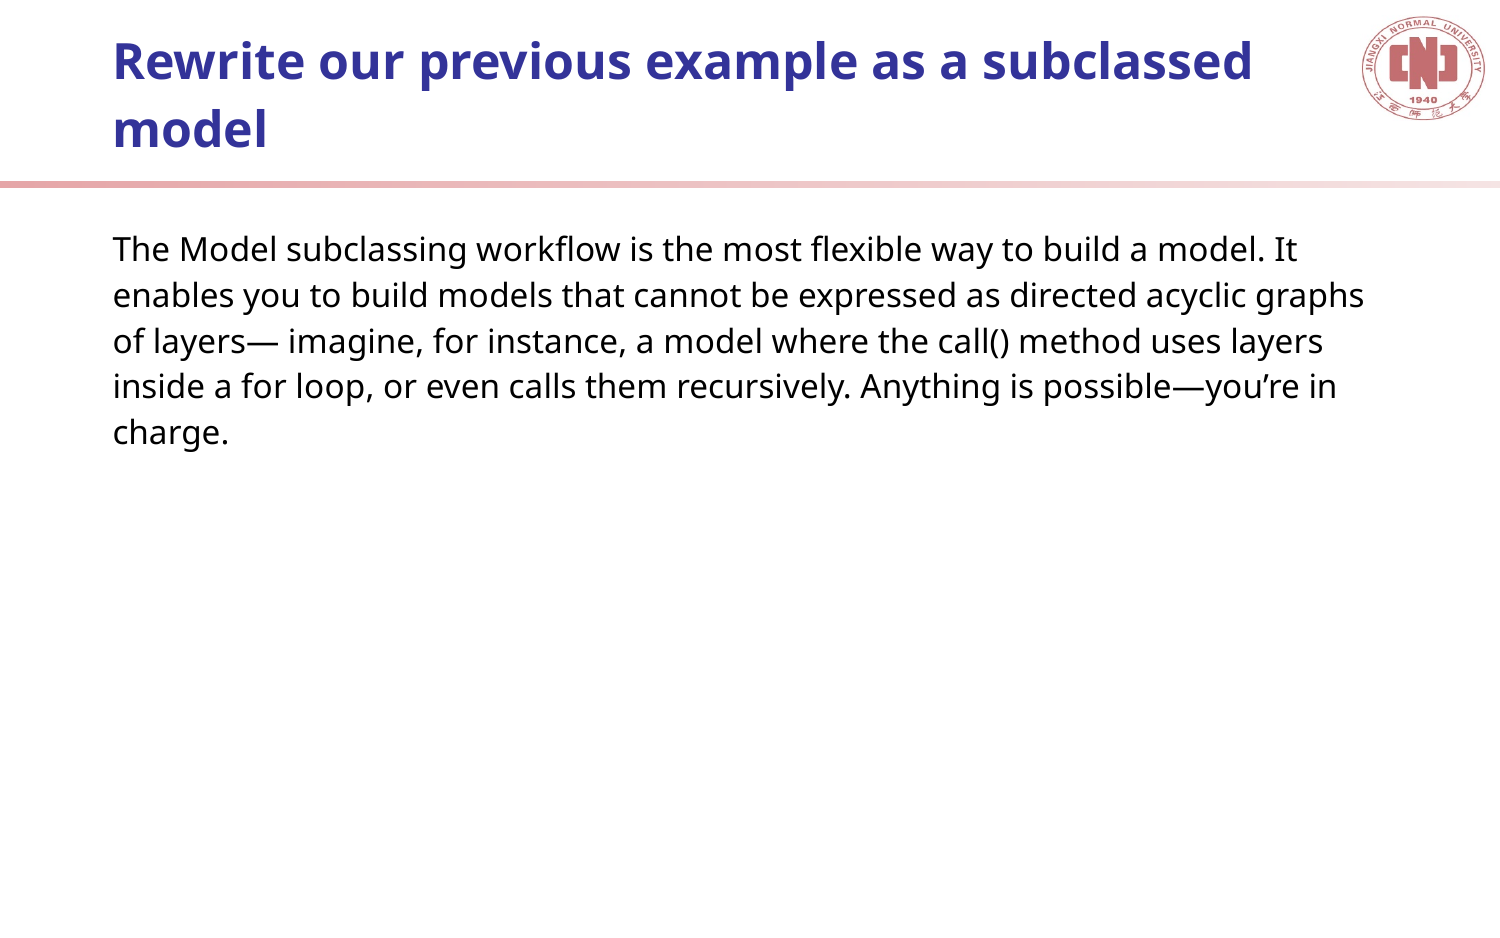

# Rewrite our previous example as a subclassed model
The Model subclassing workflow is the most flexible way to build a model. It enables you to build models that cannot be expressed as directed acyclic graphs of layers— imagine, for instance, a model where the call() method uses layers inside a for loop, or even calls them recursively. Anything is possible—you’re in charge.